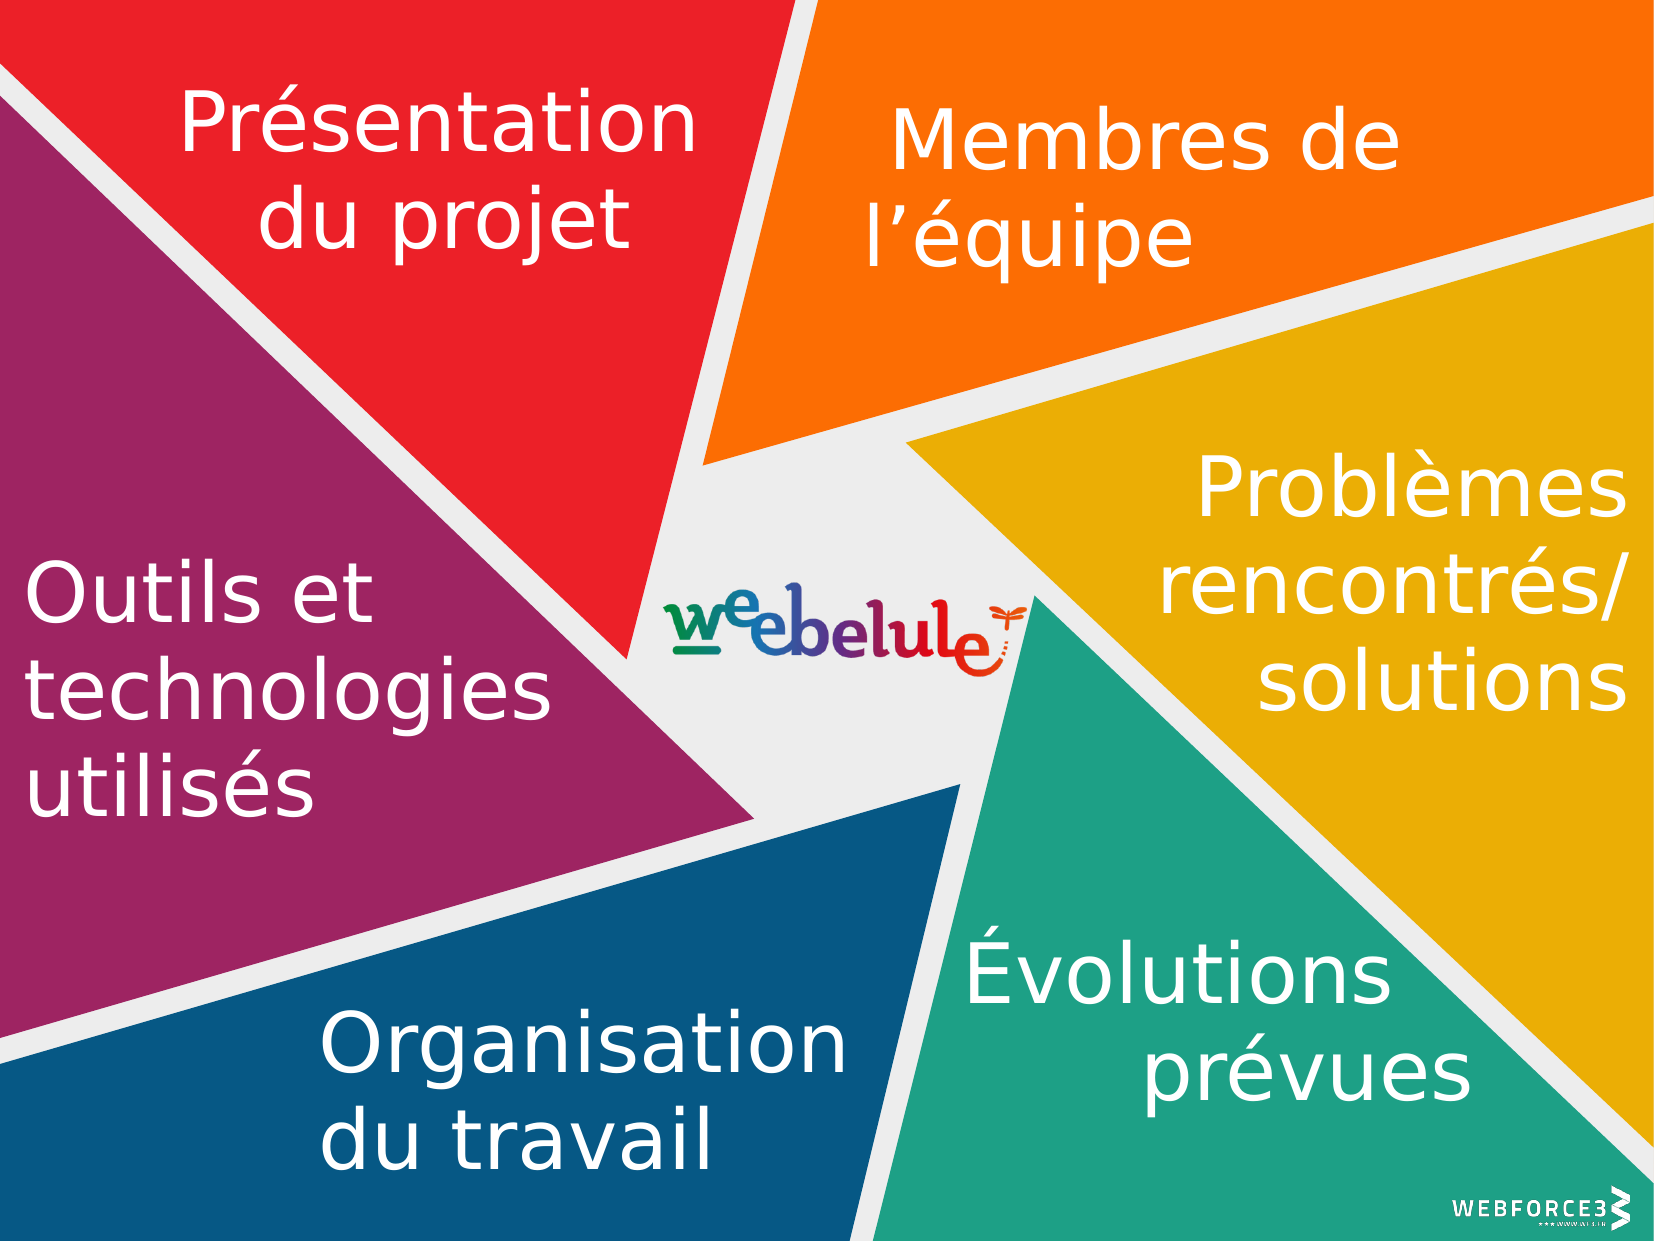

Présentation
 du projet
 Membres de l’équipe
Problèmes rencontrés/ solutions
# Outils et technologies utilisés
Évolutions prévues
Organisation du travail